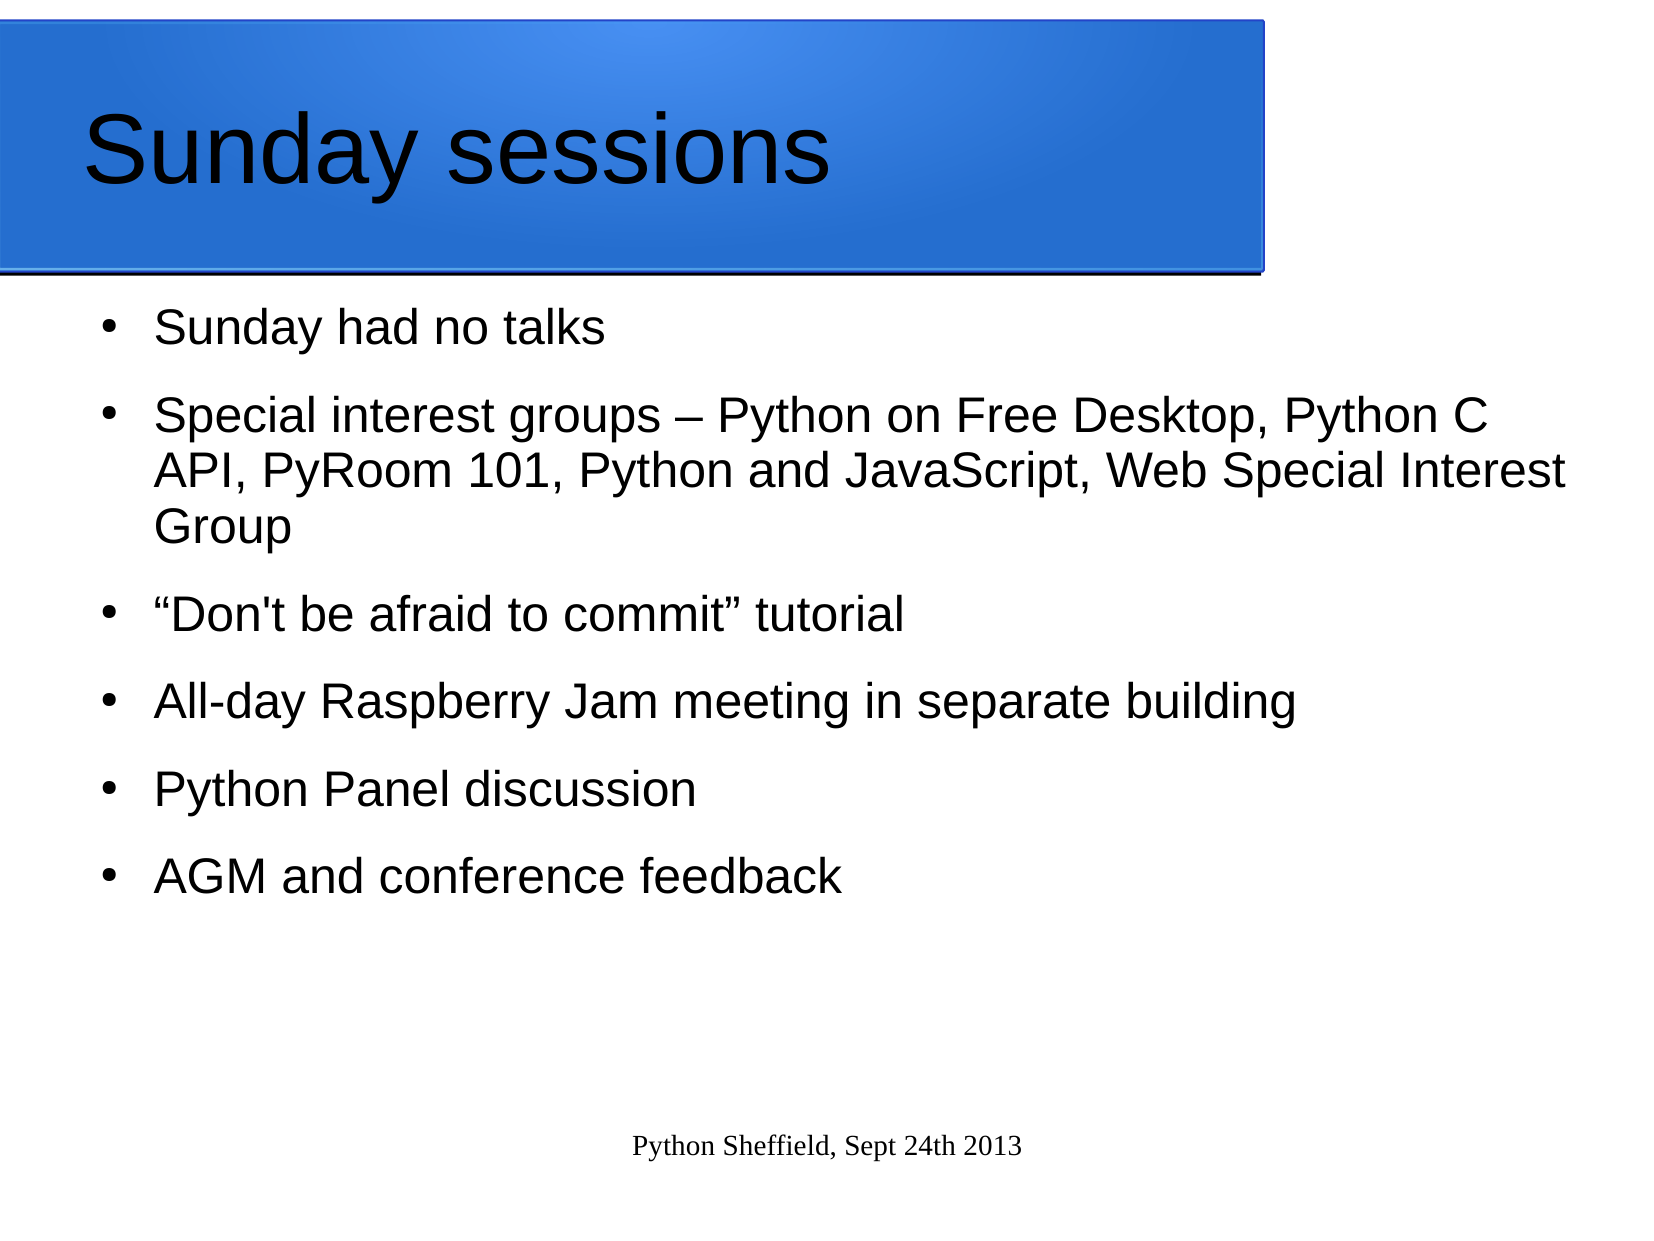

# Sunday sessions
Sunday had no talks
Special interest groups – Python on Free Desktop, Python C API, PyRoom 101, Python and JavaScript, Web Special Interest Group
“Don't be afraid to commit” tutorial
All-day Raspberry Jam meeting in separate building
Python Panel discussion
AGM and conference feedback
Python Sheffield, Sept 24th 2013